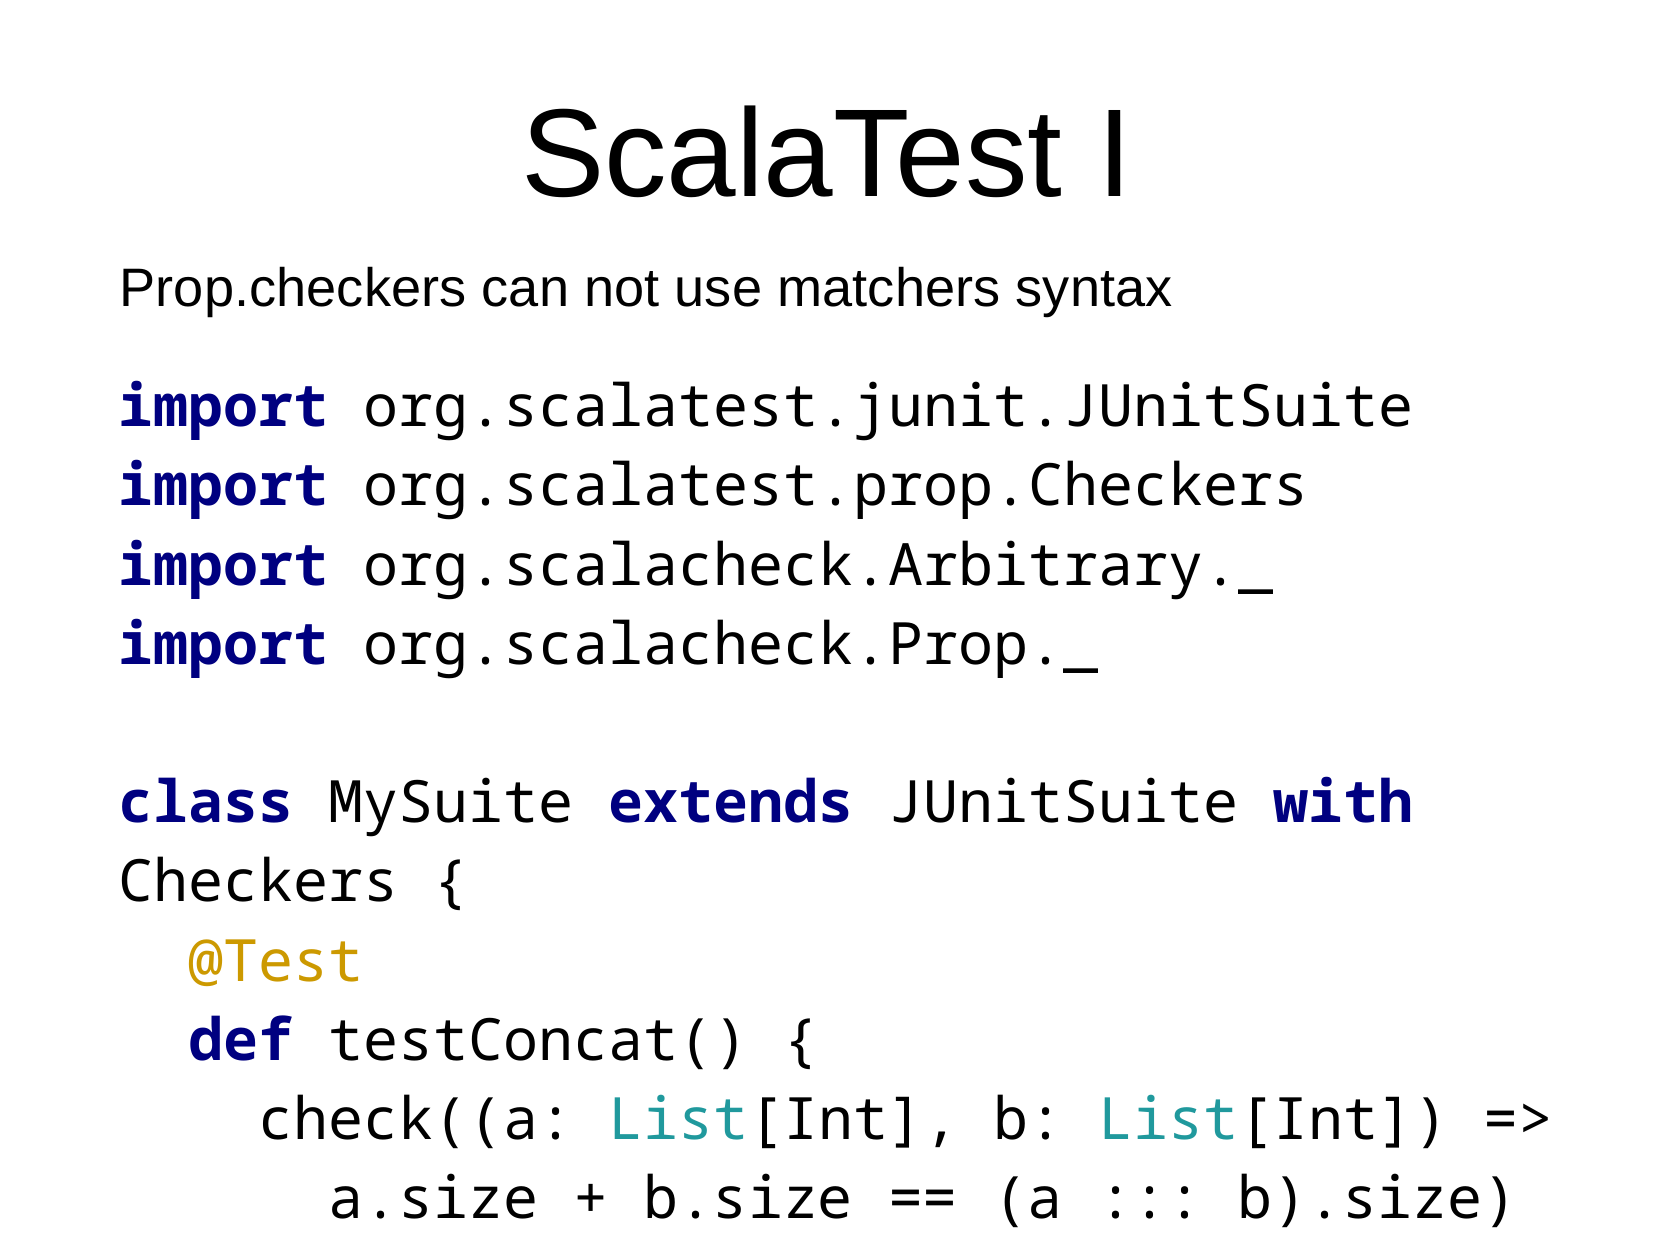

# ScalaTest I
Prop.checkers can not use matchers syntax
import org.scalatest.junit.JUnitSuite
import org.scalatest.prop.Checkers
import org.scalacheck.Arbitrary._
import org.scalacheck.Prop._
class MySuite extends JUnitSuite with Checkers {
 @Test
 def testConcat() {
 check((a: List[Int], b: List[Int]) =>
 a.size + b.size == (a ::: b).size)
 }
}